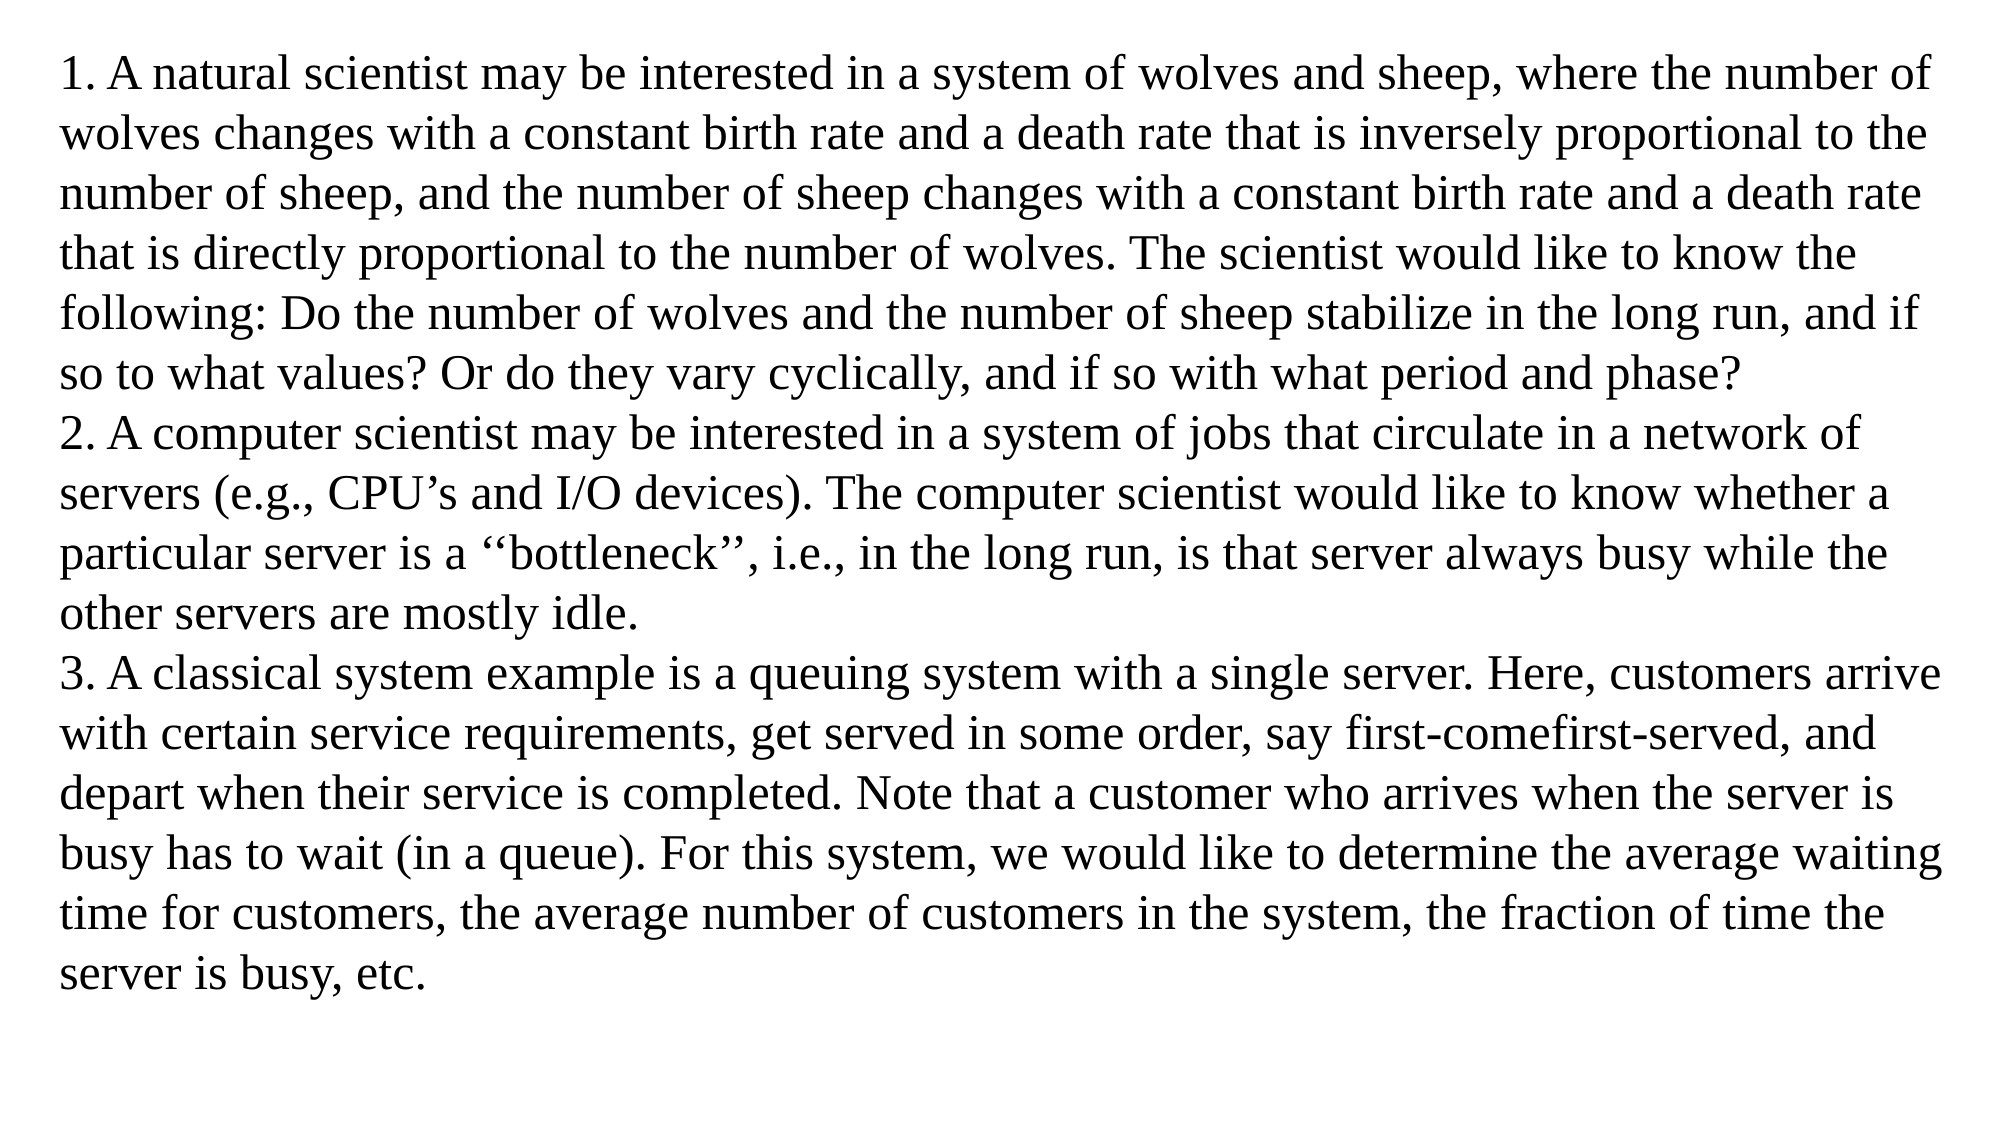

1. A natural scientist may be interested in a system of wolves and sheep, where the number of wolves changes with a constant birth rate and a death rate that is inversely proportional to the number of sheep, and the number of sheep changes with a constant birth rate and a death rate that is directly proportional to the number of wolves. The scientist would like to know the following: Do the number of wolves and the number of sheep stabilize in the long run, and if so to what values? Or do they vary cyclically, and if so with what period and phase?
2. A computer scientist may be interested in a system of jobs that circulate in a network of servers (e.g., CPU’s and I/O devices). The computer scientist would like to know whether a particular server is a ‘‘bottleneck’’, i.e., in the long run, is that server always busy while the other servers are mostly idle.
3. A classical system example is a queuing system with a single server. Here, customers arrive with certain service requirements, get served in some order, say first-comefirst-served, and depart when their service is completed. Note that a customer who arrives when the server is busy has to wait (in a queue). For this system, we would like to determine the average waiting time for customers, the average number of customers in the system, the fraction of time the server is busy, etc.